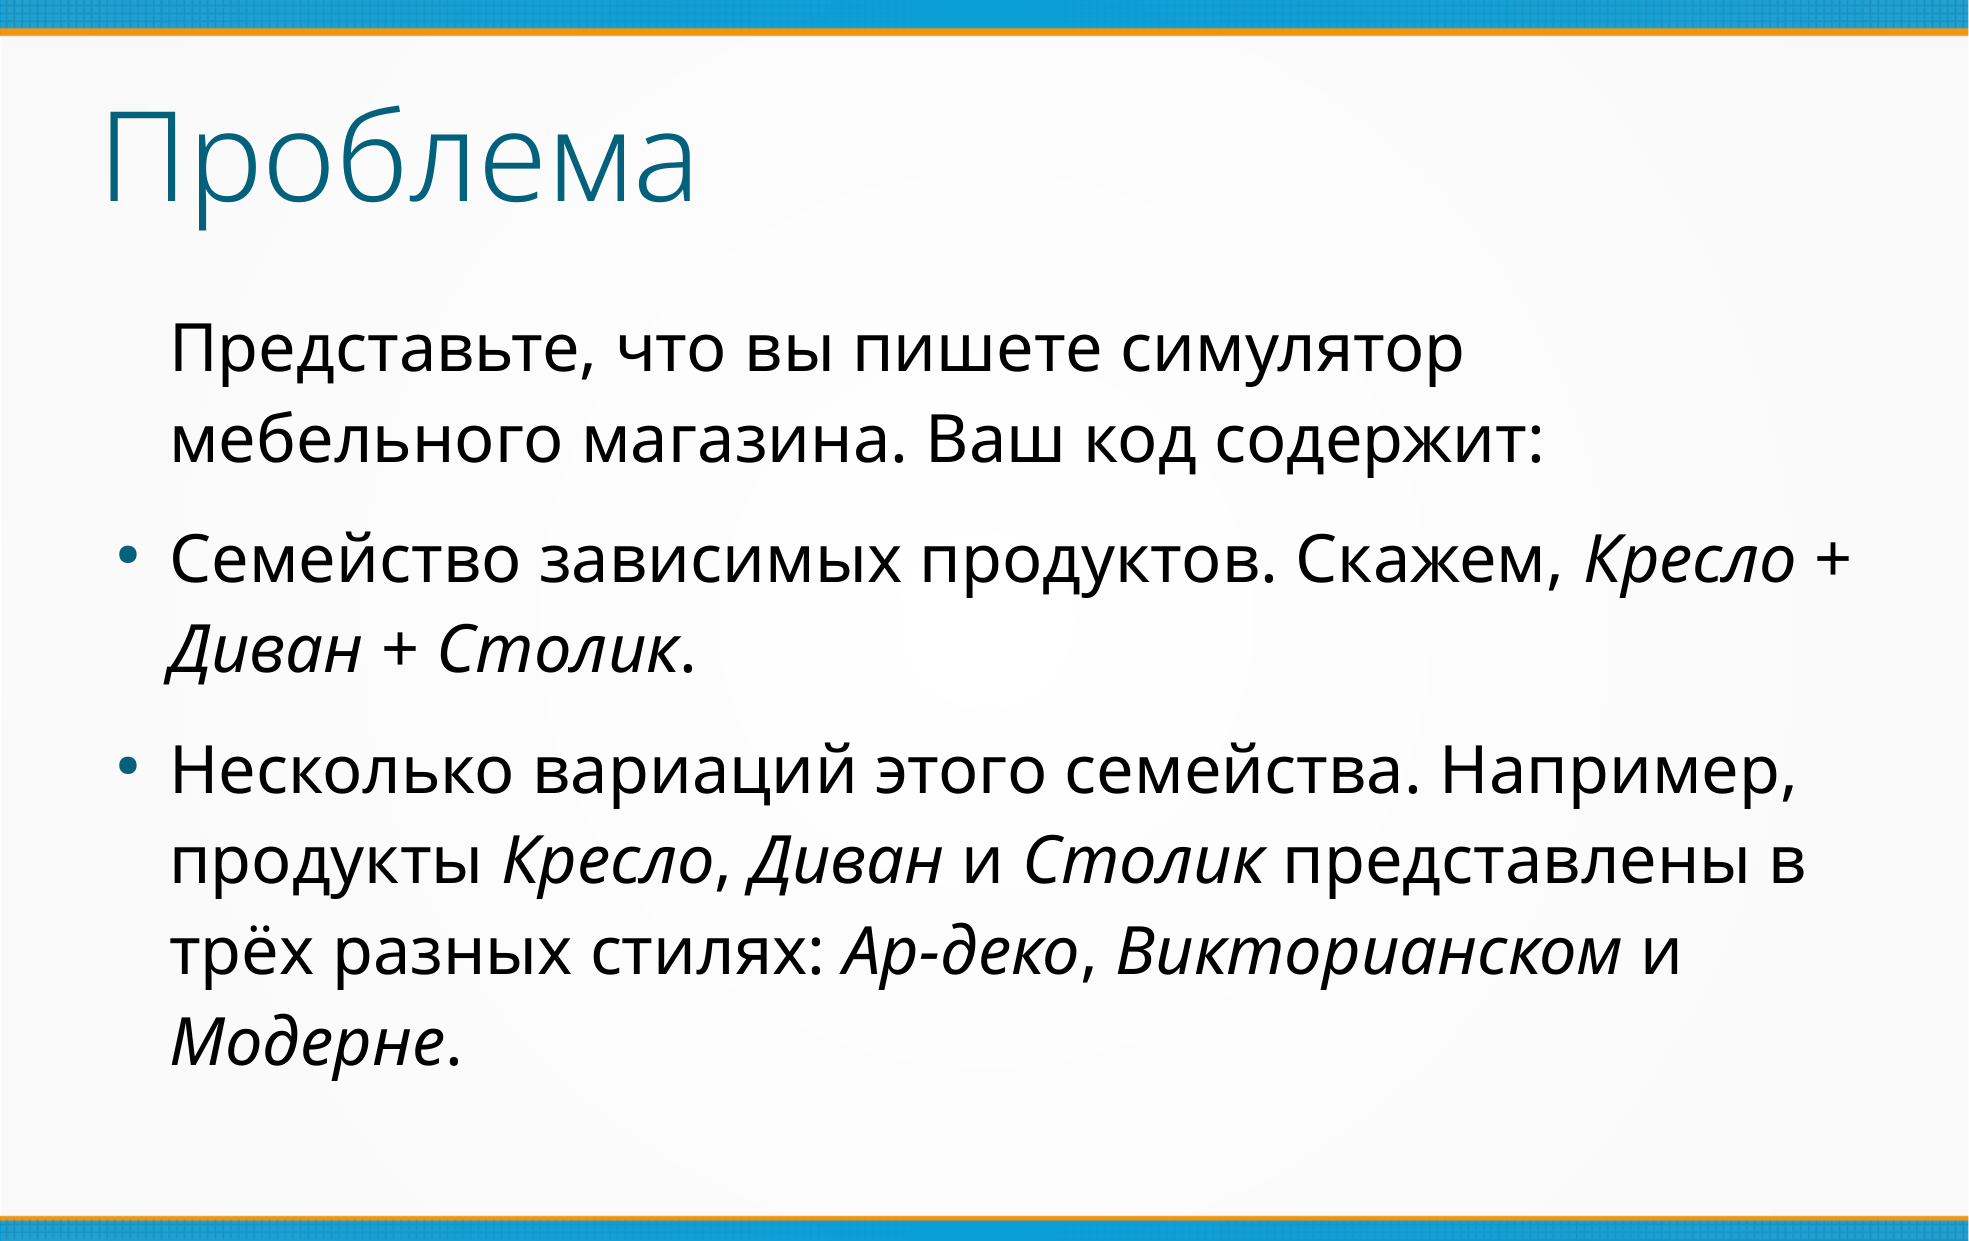

# Проблема
Представьте, что вы пишете симулятор мебельного магазина. Ваш код содержит:
Семейство зависимых продуктов. Скажем, Кресло + Диван + Столик.
Несколько вариаций этого семейства. Например, продукты Кресло, Диван и Столик представлены в трёх разных стилях: Ар-деко, Викторианском и Модерне.